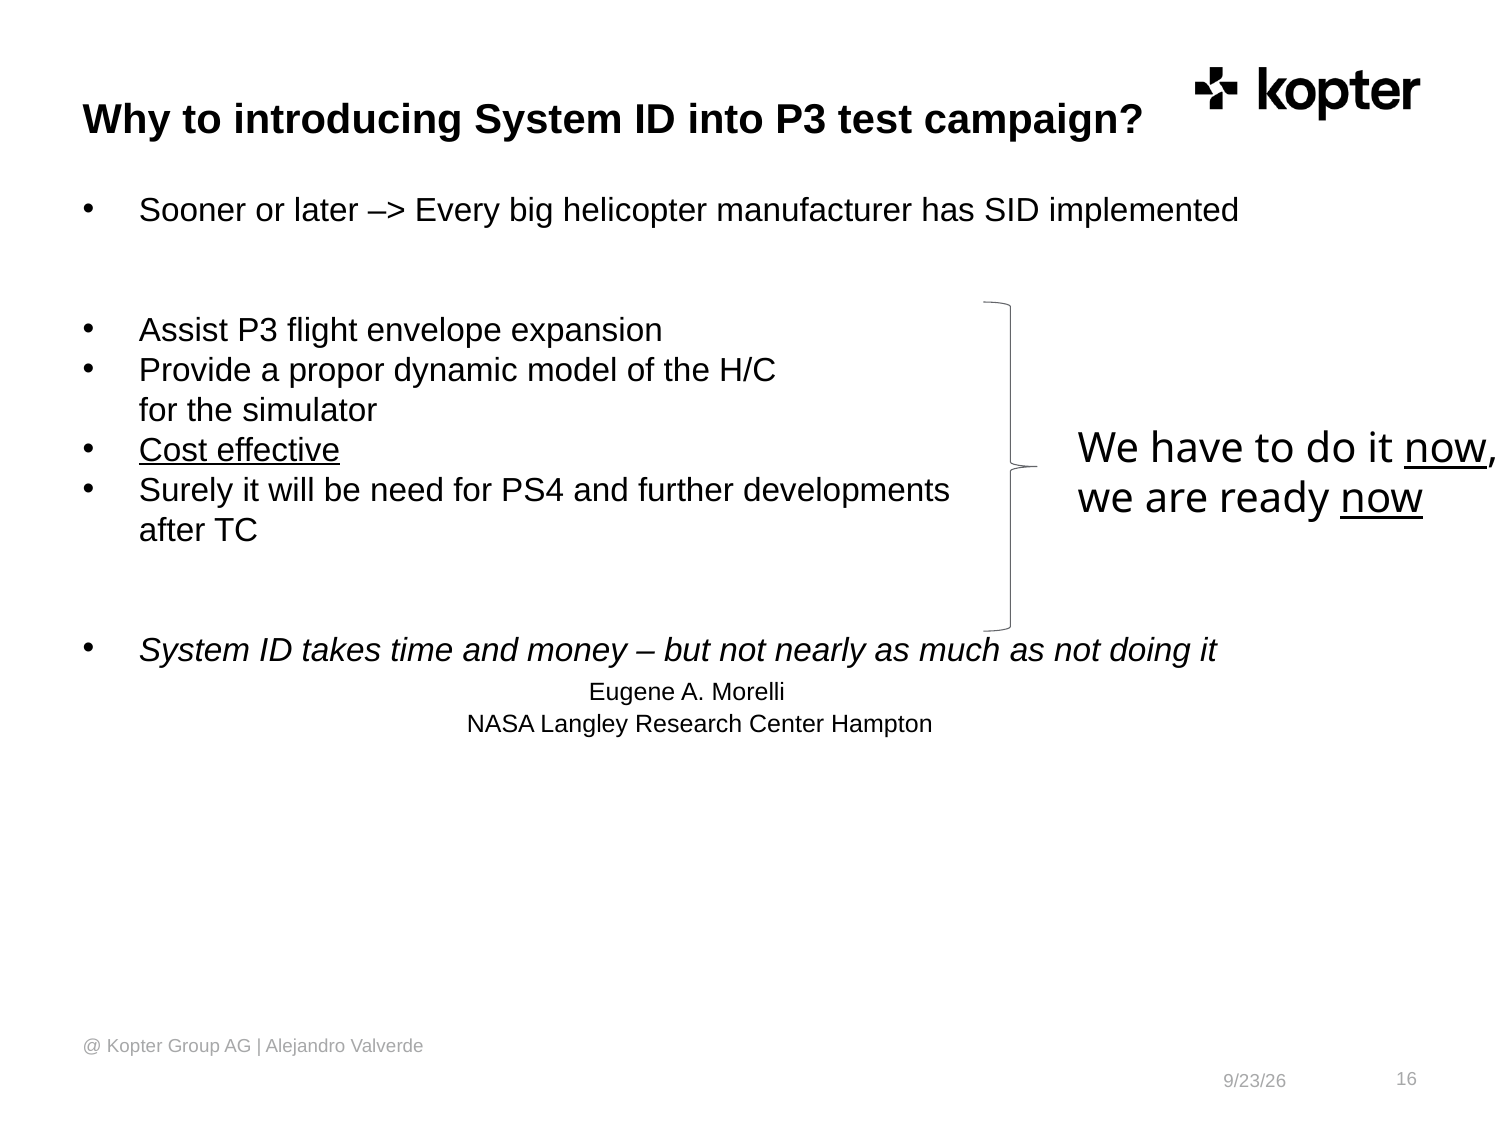

# Why to introducing System ID into P3 test campaign?
Sooner or later –> Every big helicopter manufacturer has SID implemented
Assist P3 flight envelope expansion
Provide a propor dynamic model of the H/C
for the simulator
Cost effective
Surely it will be need for PS4 and further developments
after TC
System ID takes time and money – but not nearly as much as not doing it
					 	Eugene A. Morelli
				 NASA Langley Research Center Hampton
We have to do it now,
we are ready now
@ Kopter Group AG | Alejandro Valverde